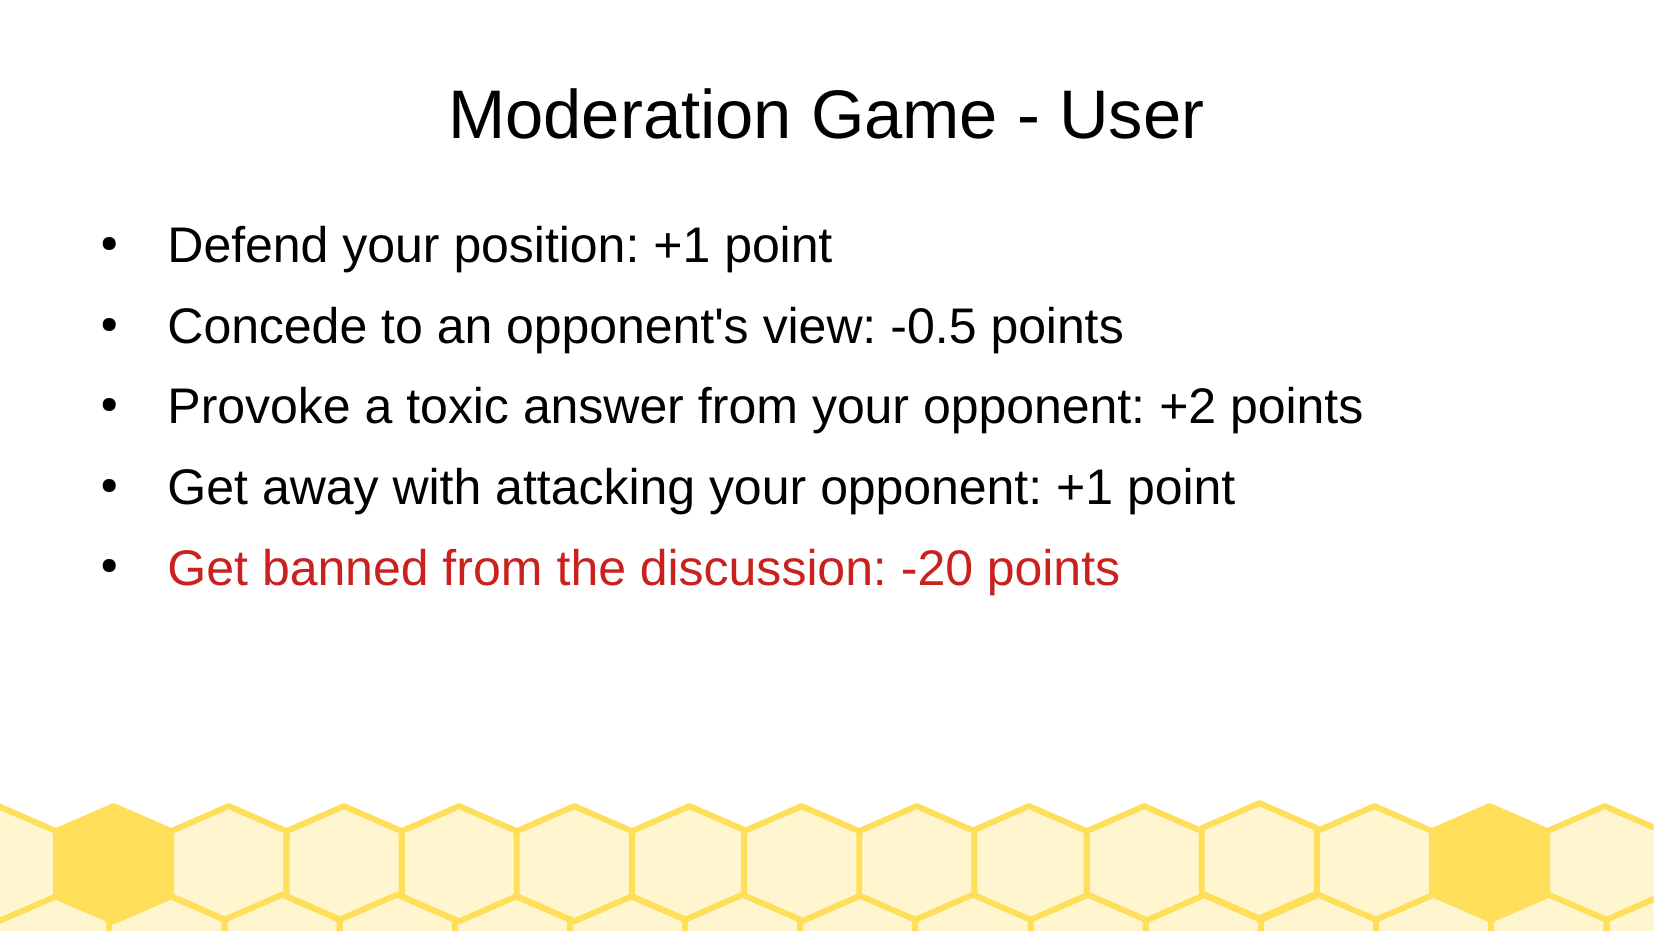

# Moderation Game - User
 Defend your position: +1 point
 Concede to an opponent's view: -0.5 points
 Provoke a toxic answer from your opponent: +2 points
 Get away with attacking your opponent: +1 point
 Get banned from the discussion: -20 points